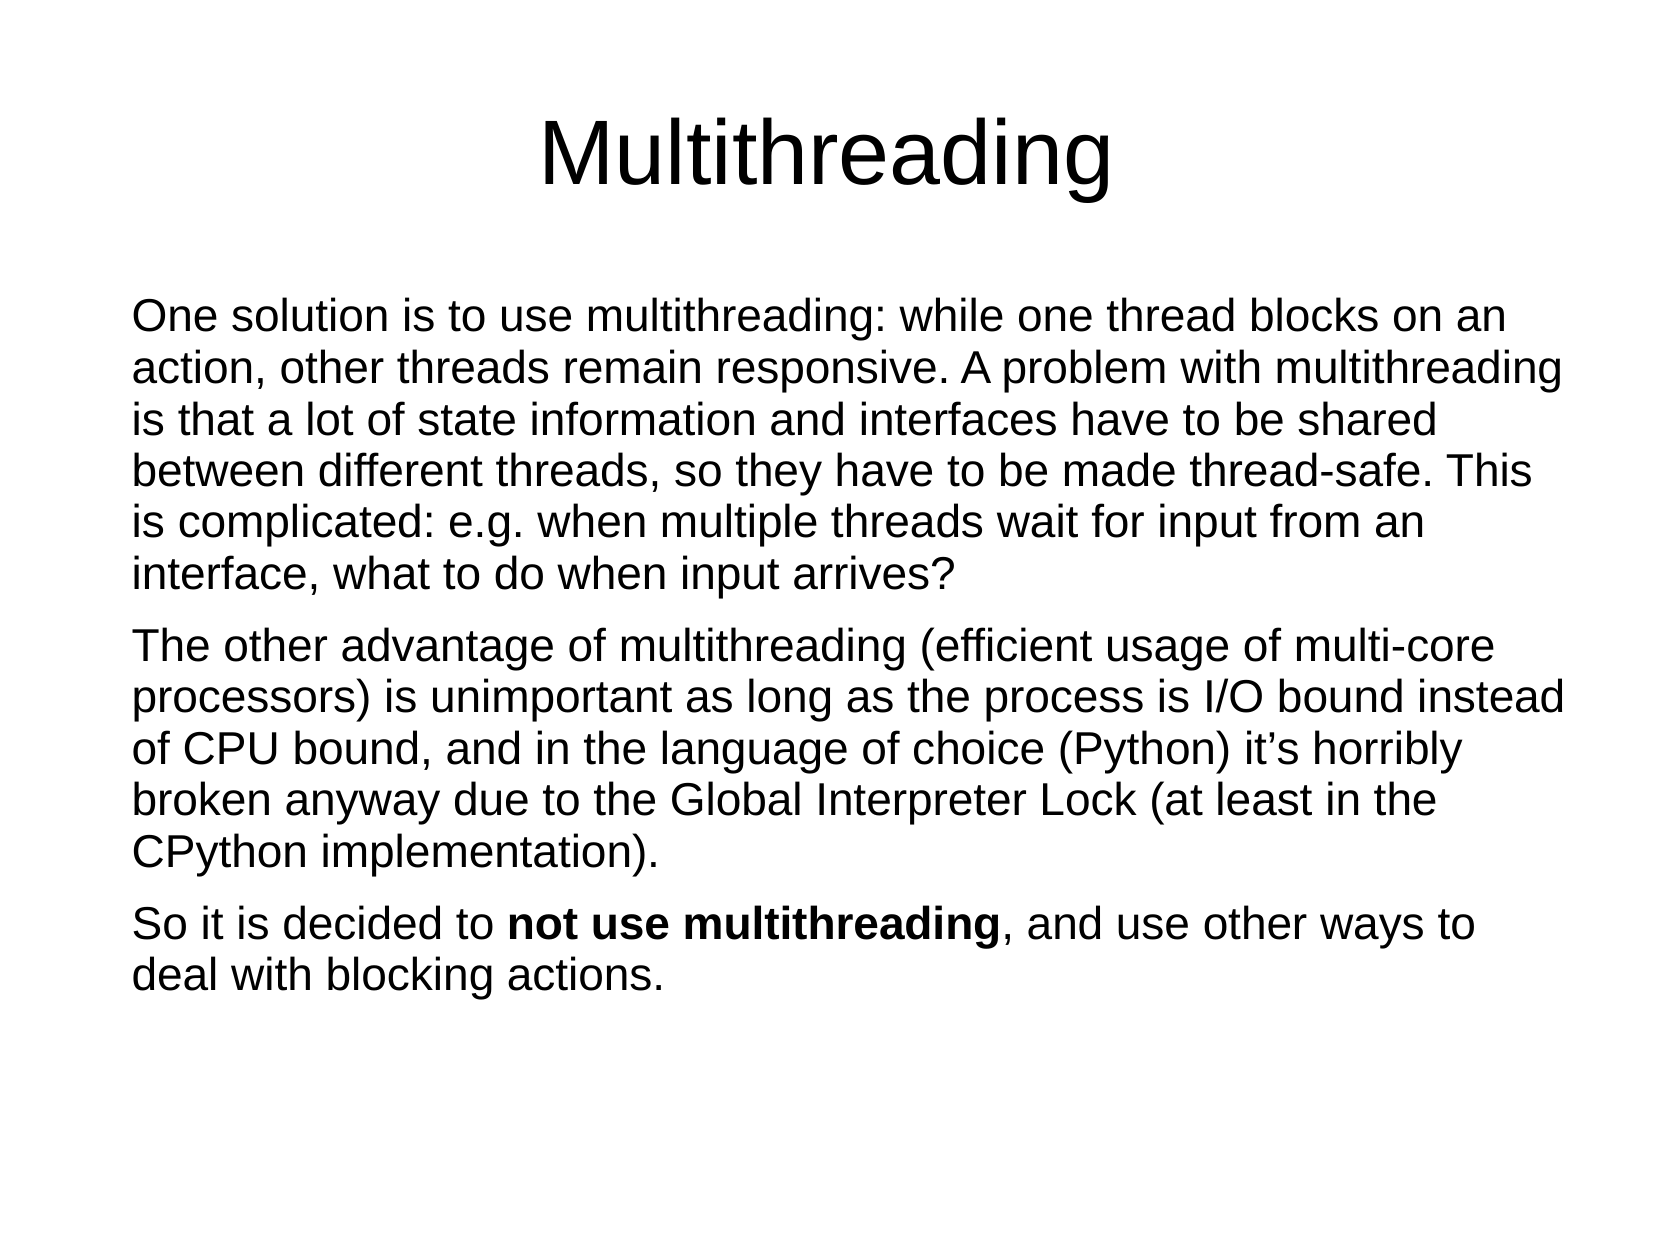

# Multithreading
One solution is to use multithreading: while one thread blocks on an action, other threads remain responsive. A problem with multithreading is that a lot of state information and interfaces have to be shared between different threads, so they have to be made thread-safe. This is complicated: e.g. when multiple threads wait for input from an interface, what to do when input arrives?
The other advantage of multithreading (efficient usage of multi-core processors) is unimportant as long as the process is I/O bound instead of CPU bound, and in the language of choice (Python) it’s horribly broken anyway due to the Global Interpreter Lock (at least in the CPython implementation).
So it is decided to not use multithreading, and use other ways to deal with blocking actions.